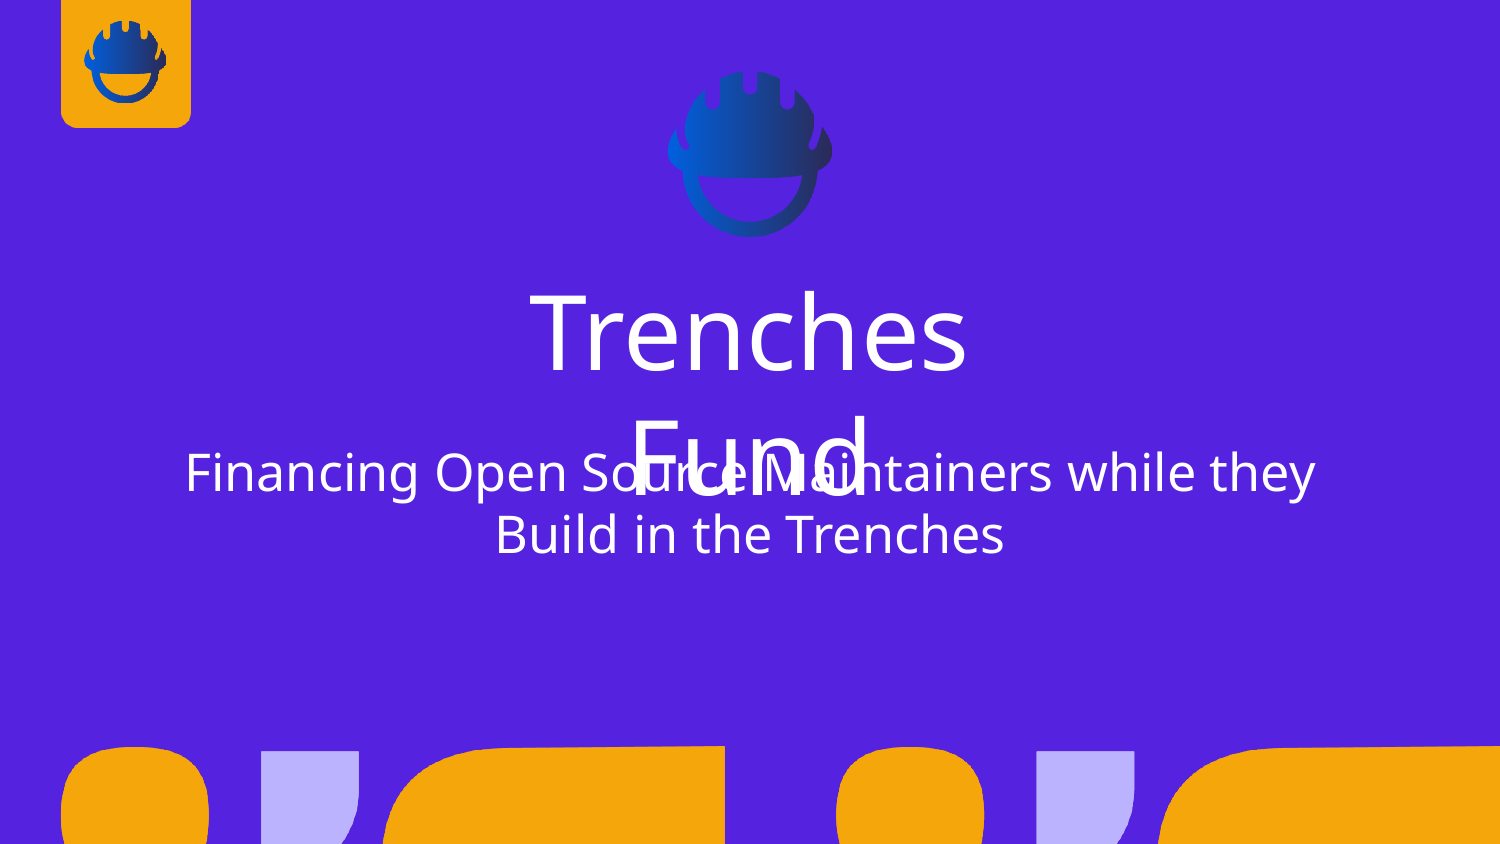

Trenches Fund
Financing Open Source Maintainers while they Build in the Trenches